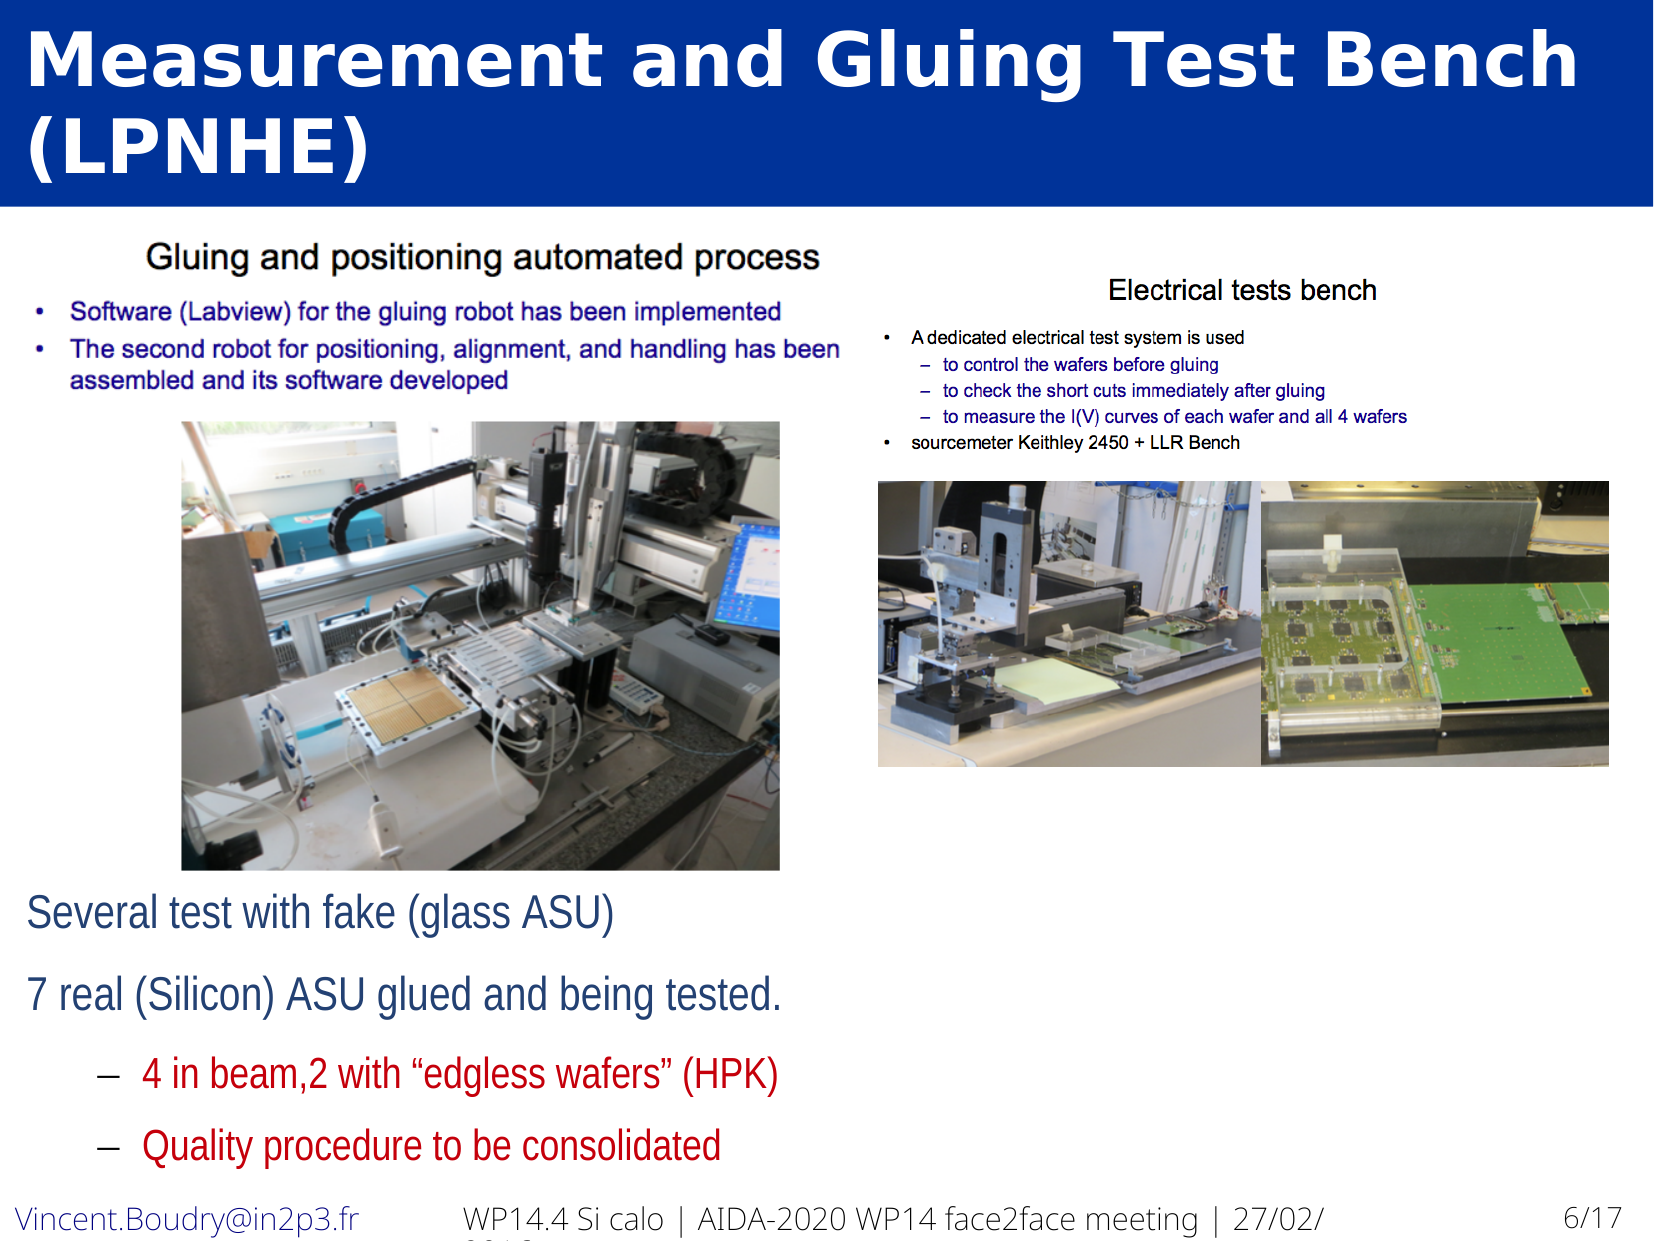

# Measurement and Gluing Test Bench (LPNHE)
Several test with fake (glass ASU)
7 real (Silicon) ASU glued and being tested.
4 in beam,2 with “edgless wafers” (HPK)
Quality procedure to be consolidated
WP14.4 Si calo | AIDA-2020 WP14 face2face meeting | 27/02/2016
6